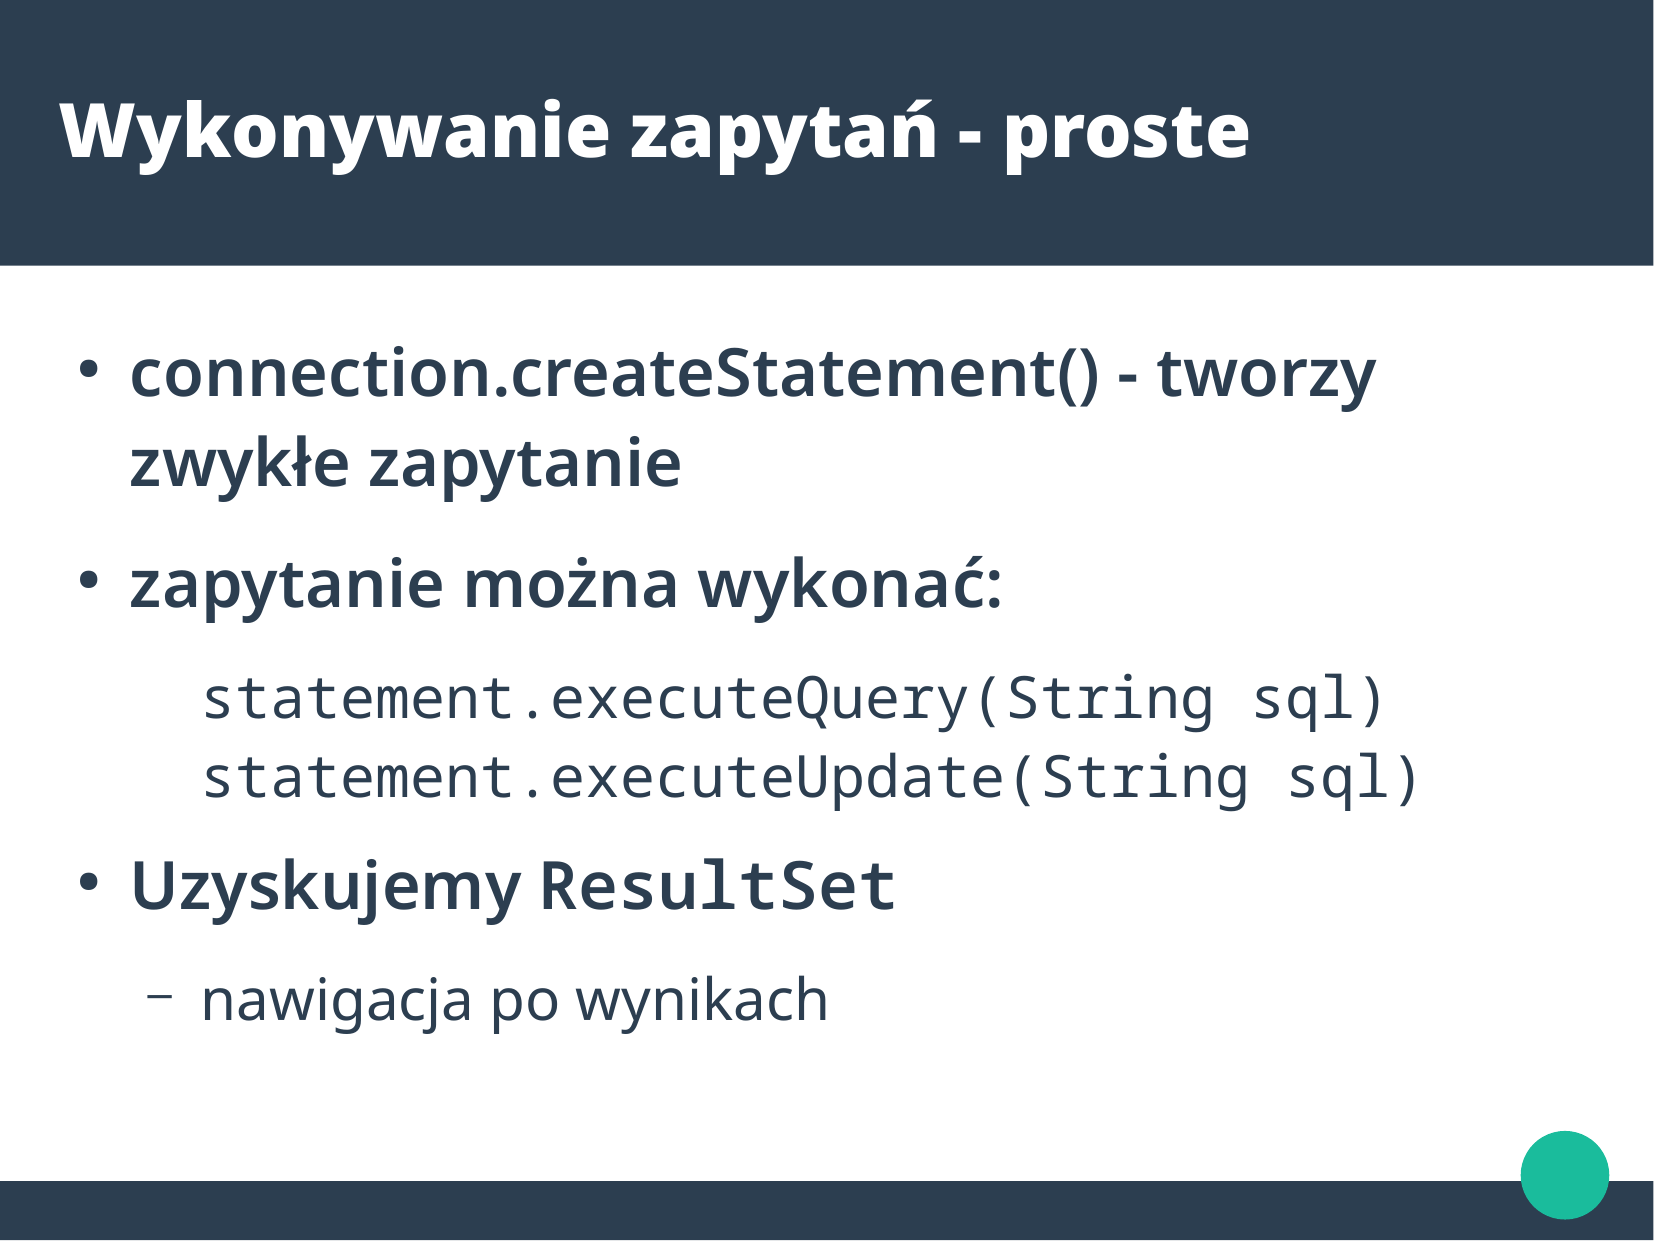

# Wykonywanie zapytań - proste
connection.createStatement() - tworzy zwykłe zapytanie
zapytanie można wykonać:
statement.executeQuery(String sql)
statement.executeUpdate(String sql)
Uzyskujemy ResultSet
nawigacja po wynikach